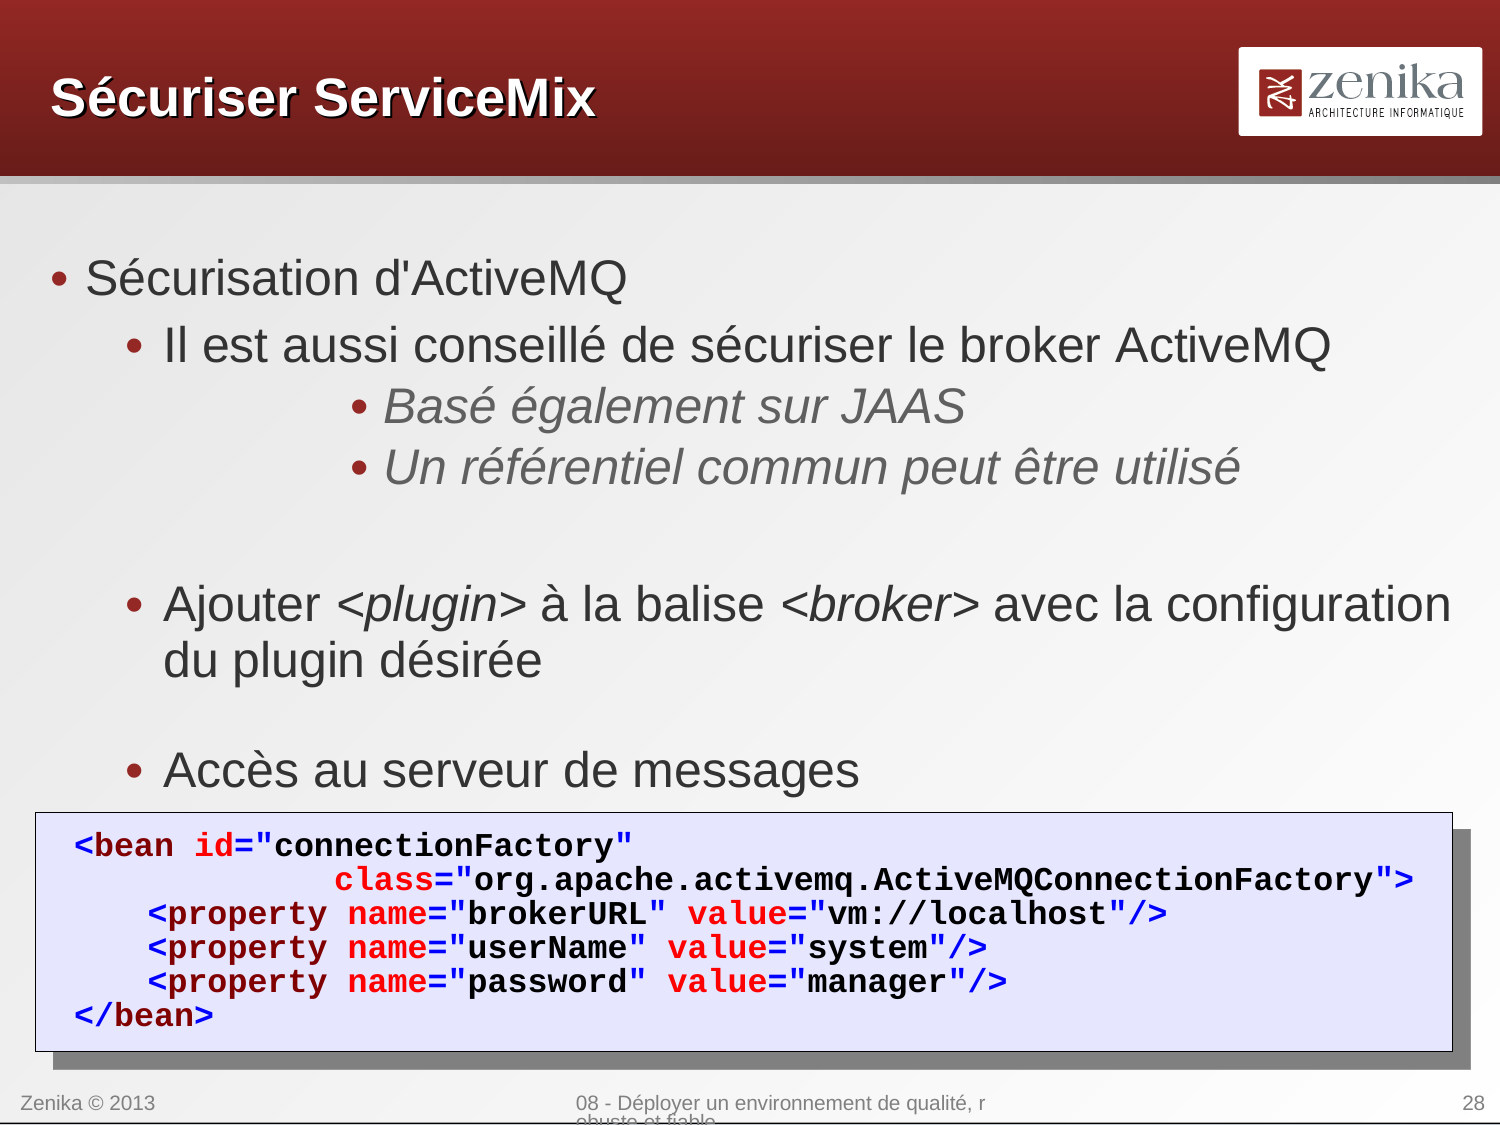

# Sécuriser ServiceMix
Sécurisation d'ActiveMQ
Il est aussi conseillé de sécuriser le broker ActiveMQ
 Basé également sur JAAS
 Un référentiel commun peut être utilisé
Ajouter <plugin> à la balise <broker> avec la configuration du plugin désirée
Accès au serveur de messages
<bean id="connectionFactory"
 class="org.apache.activemq.ActiveMQConnectionFactory">
	<property name="brokerURL" value="vm://localhost"/>
	<property name="userName" value="system"/>
	<property name="password" value="manager"/>
</bean>